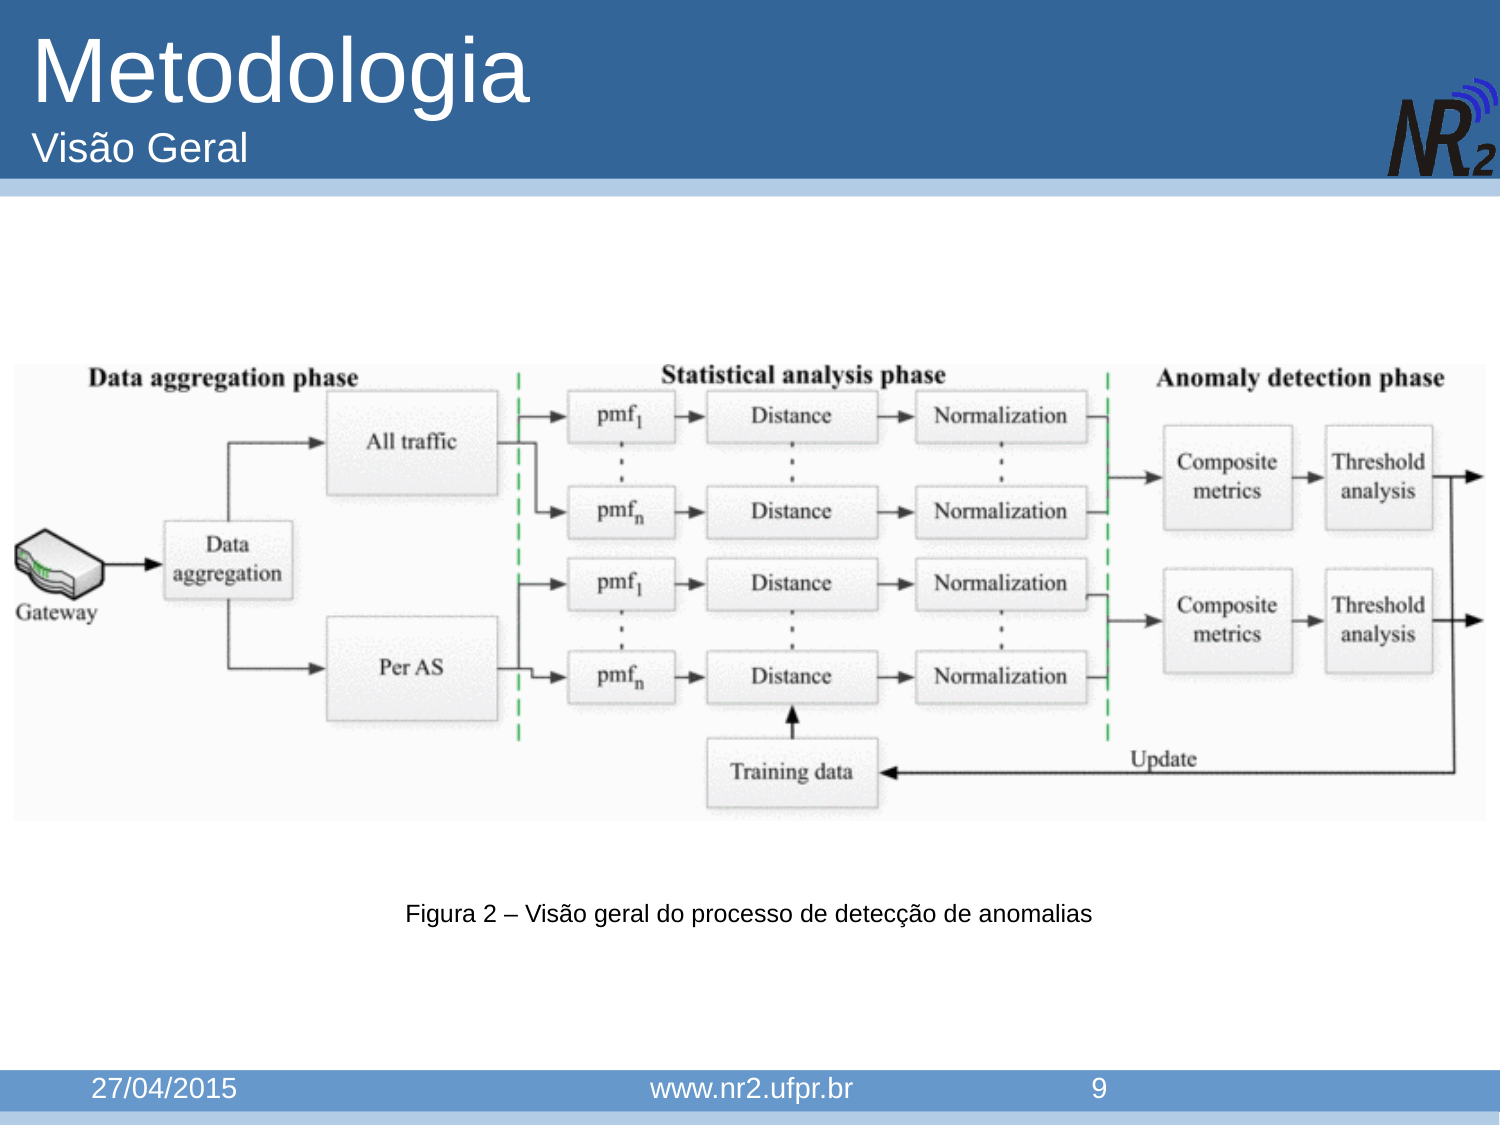

Metodologia
Visão Geral
Figura 2 – Visão geral do processo de detecção de anomalias
27/04/2015
www.nr2.ufpr.br